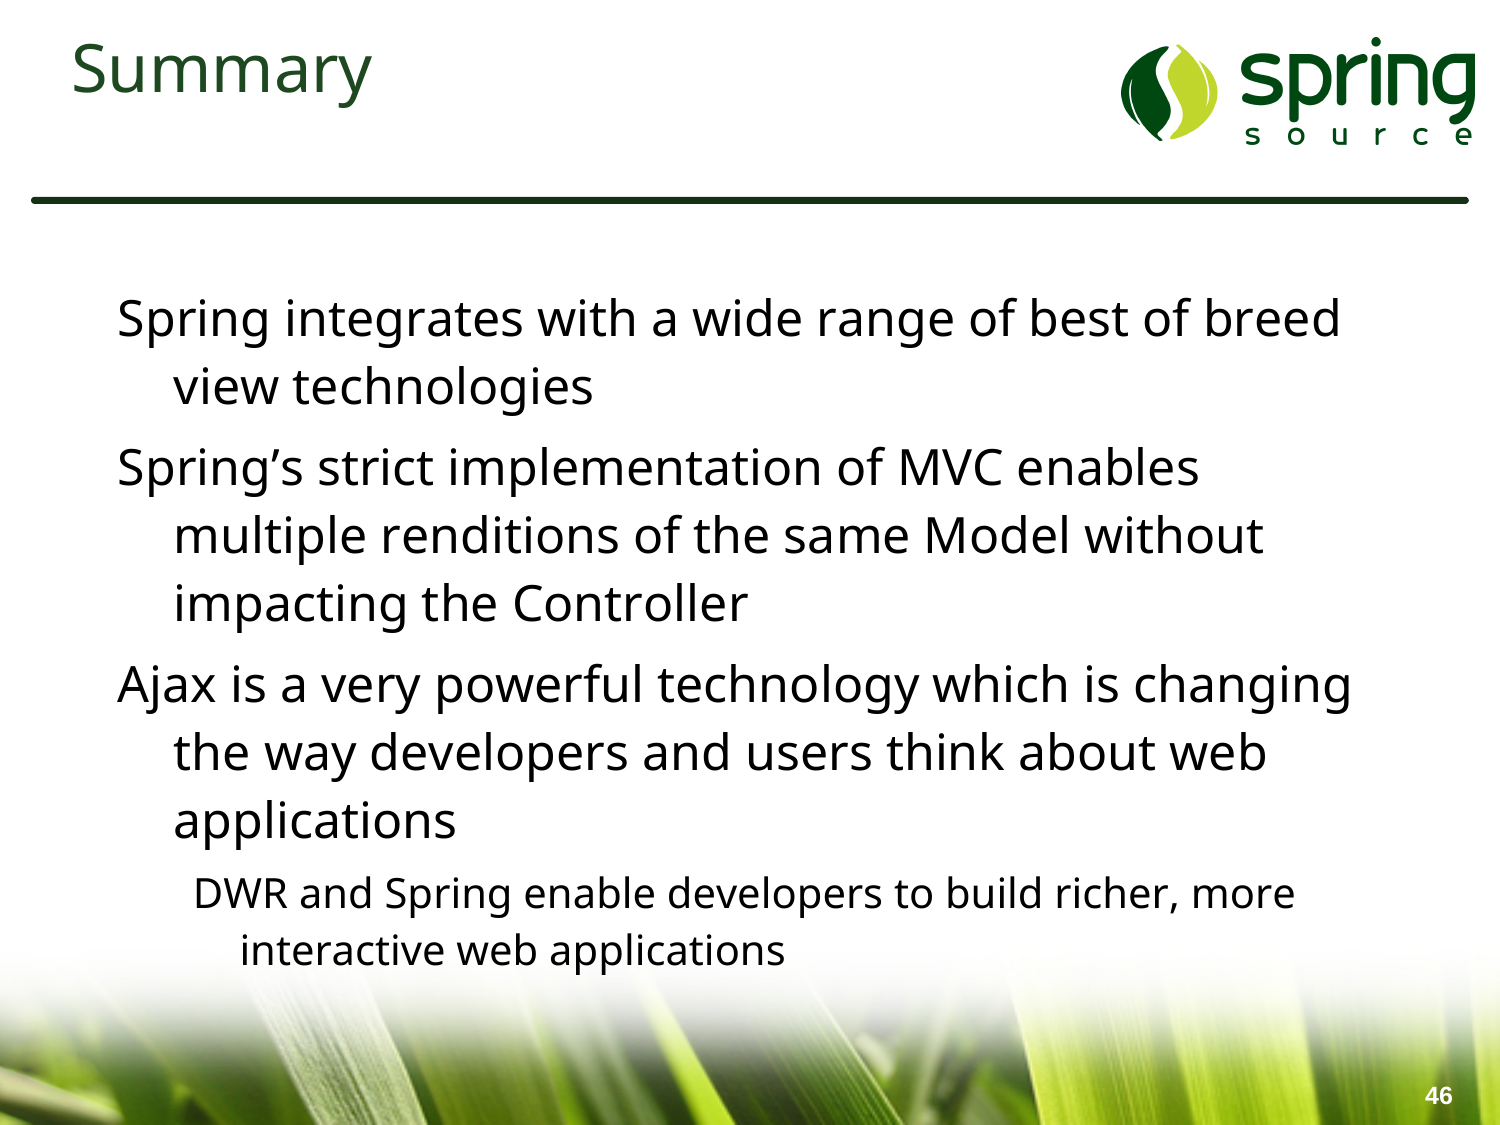

# Summary
Spring integrates with a wide range of best of breed view technologies
Spring’s strict implementation of MVC enables multiple renditions of the same Model without impacting the Controller
Ajax is a very powerful technology which is changing the way developers and users think about web applications
DWR and Spring enable developers to build richer, more interactive web applications